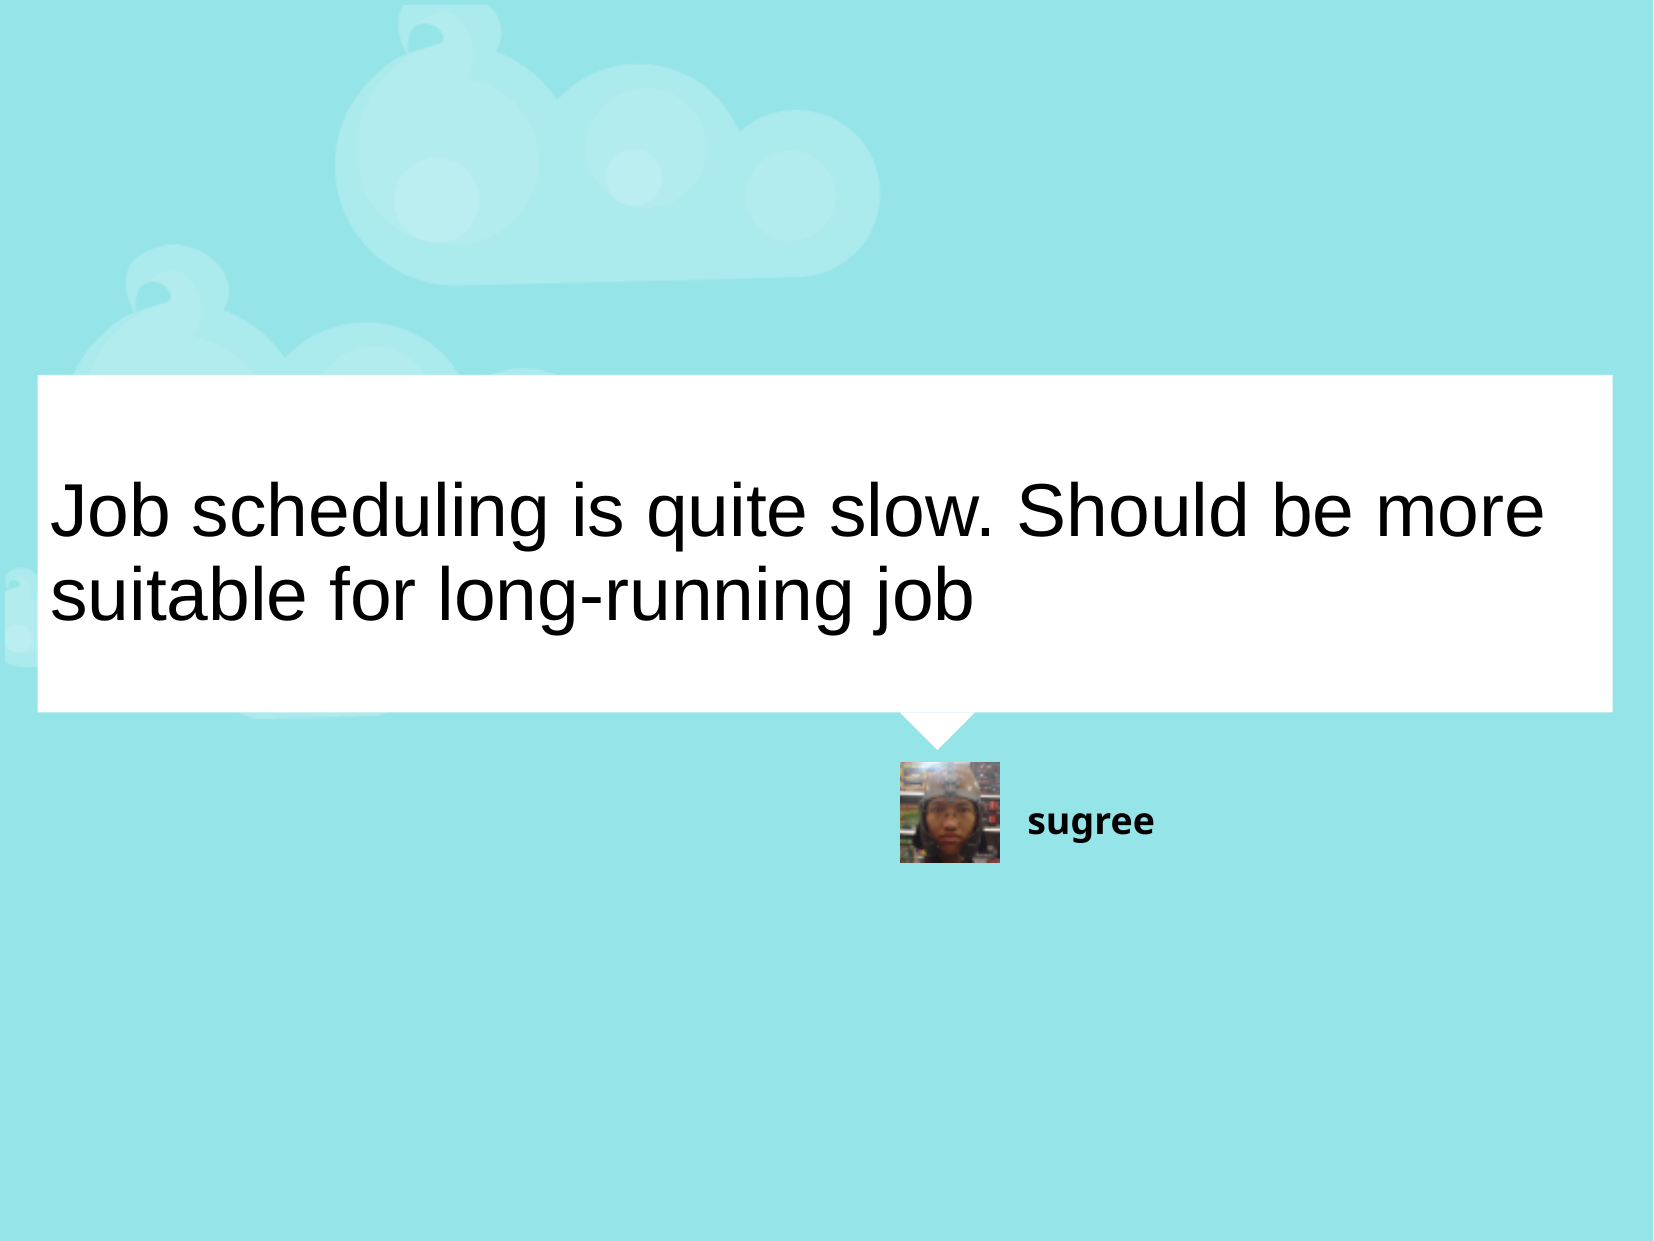

# Job scheduling is quite slow. Should be more suitable for long-running job